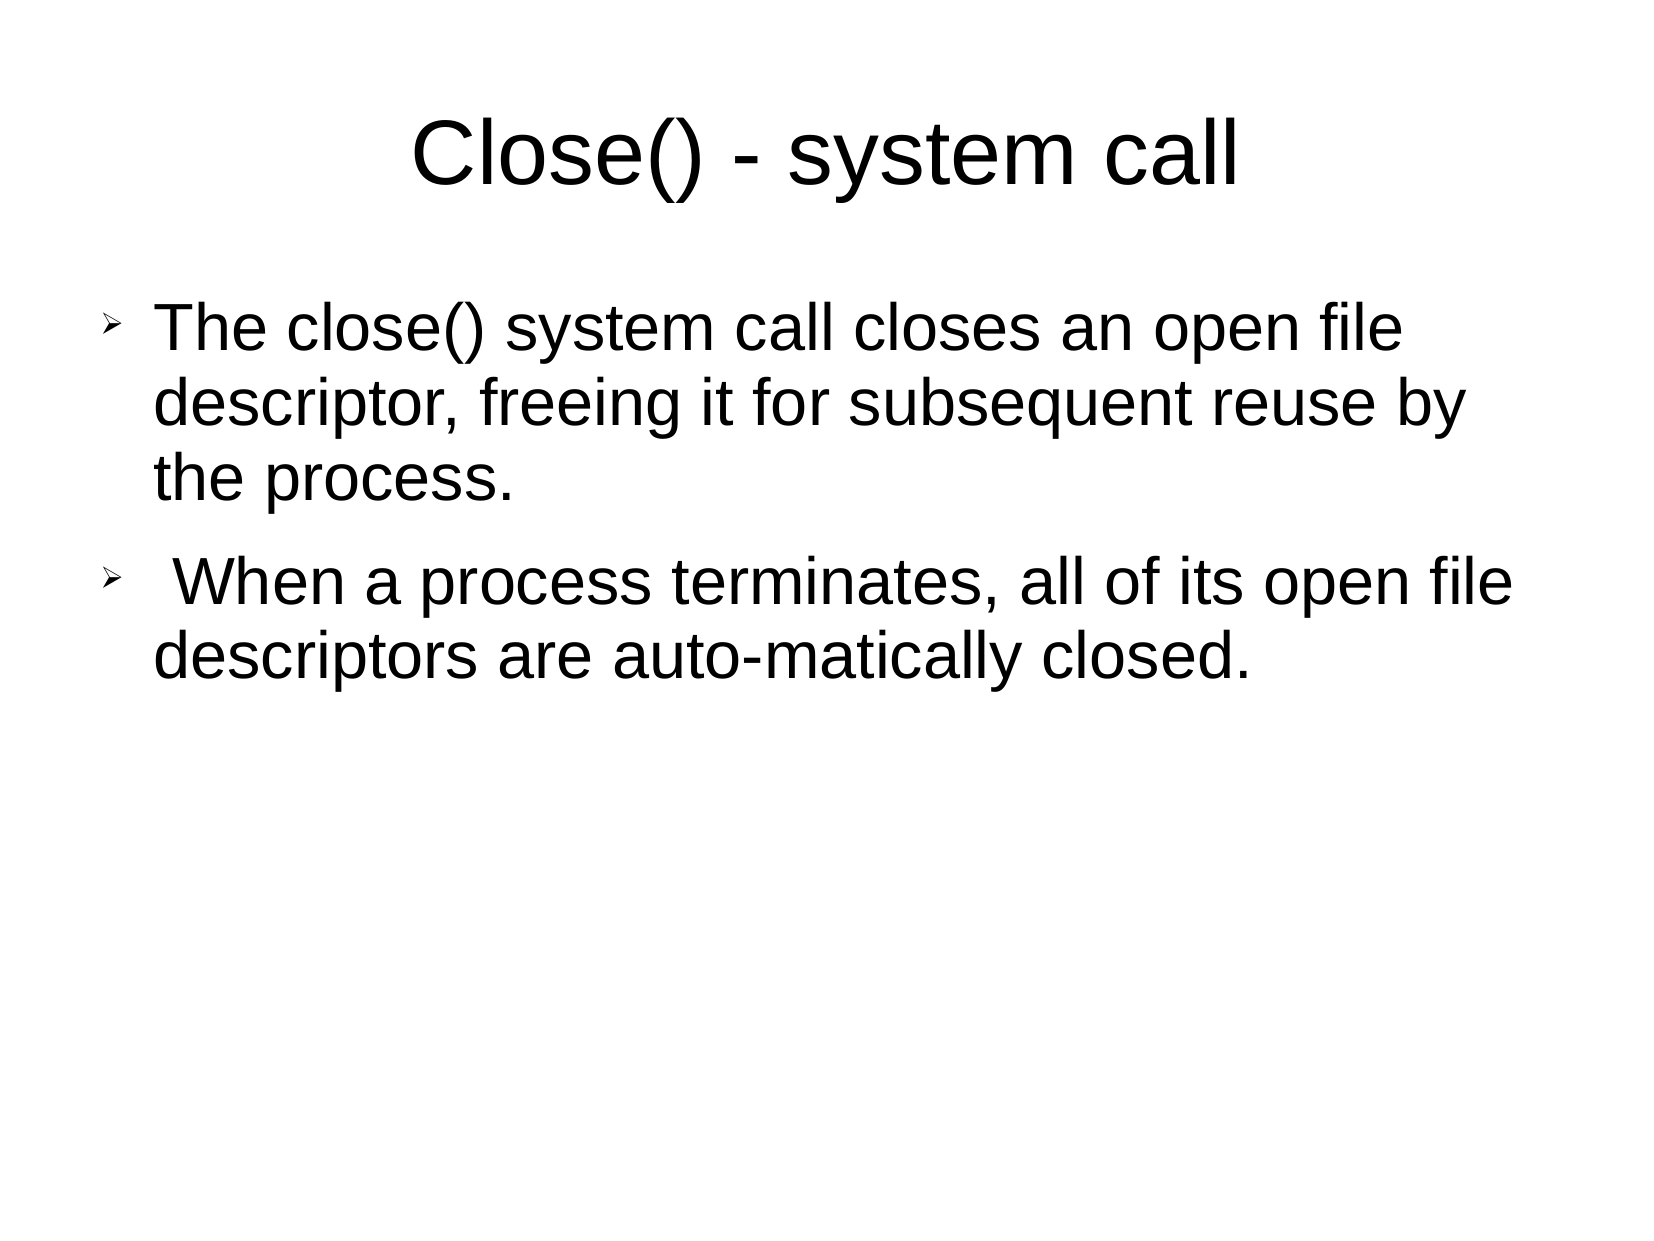

# Close() - system call
The close() system call closes an open file descriptor, freeing it for subsequent reuse by the process.
 When a process terminates, all of its open file descriptors are auto-matically closed.